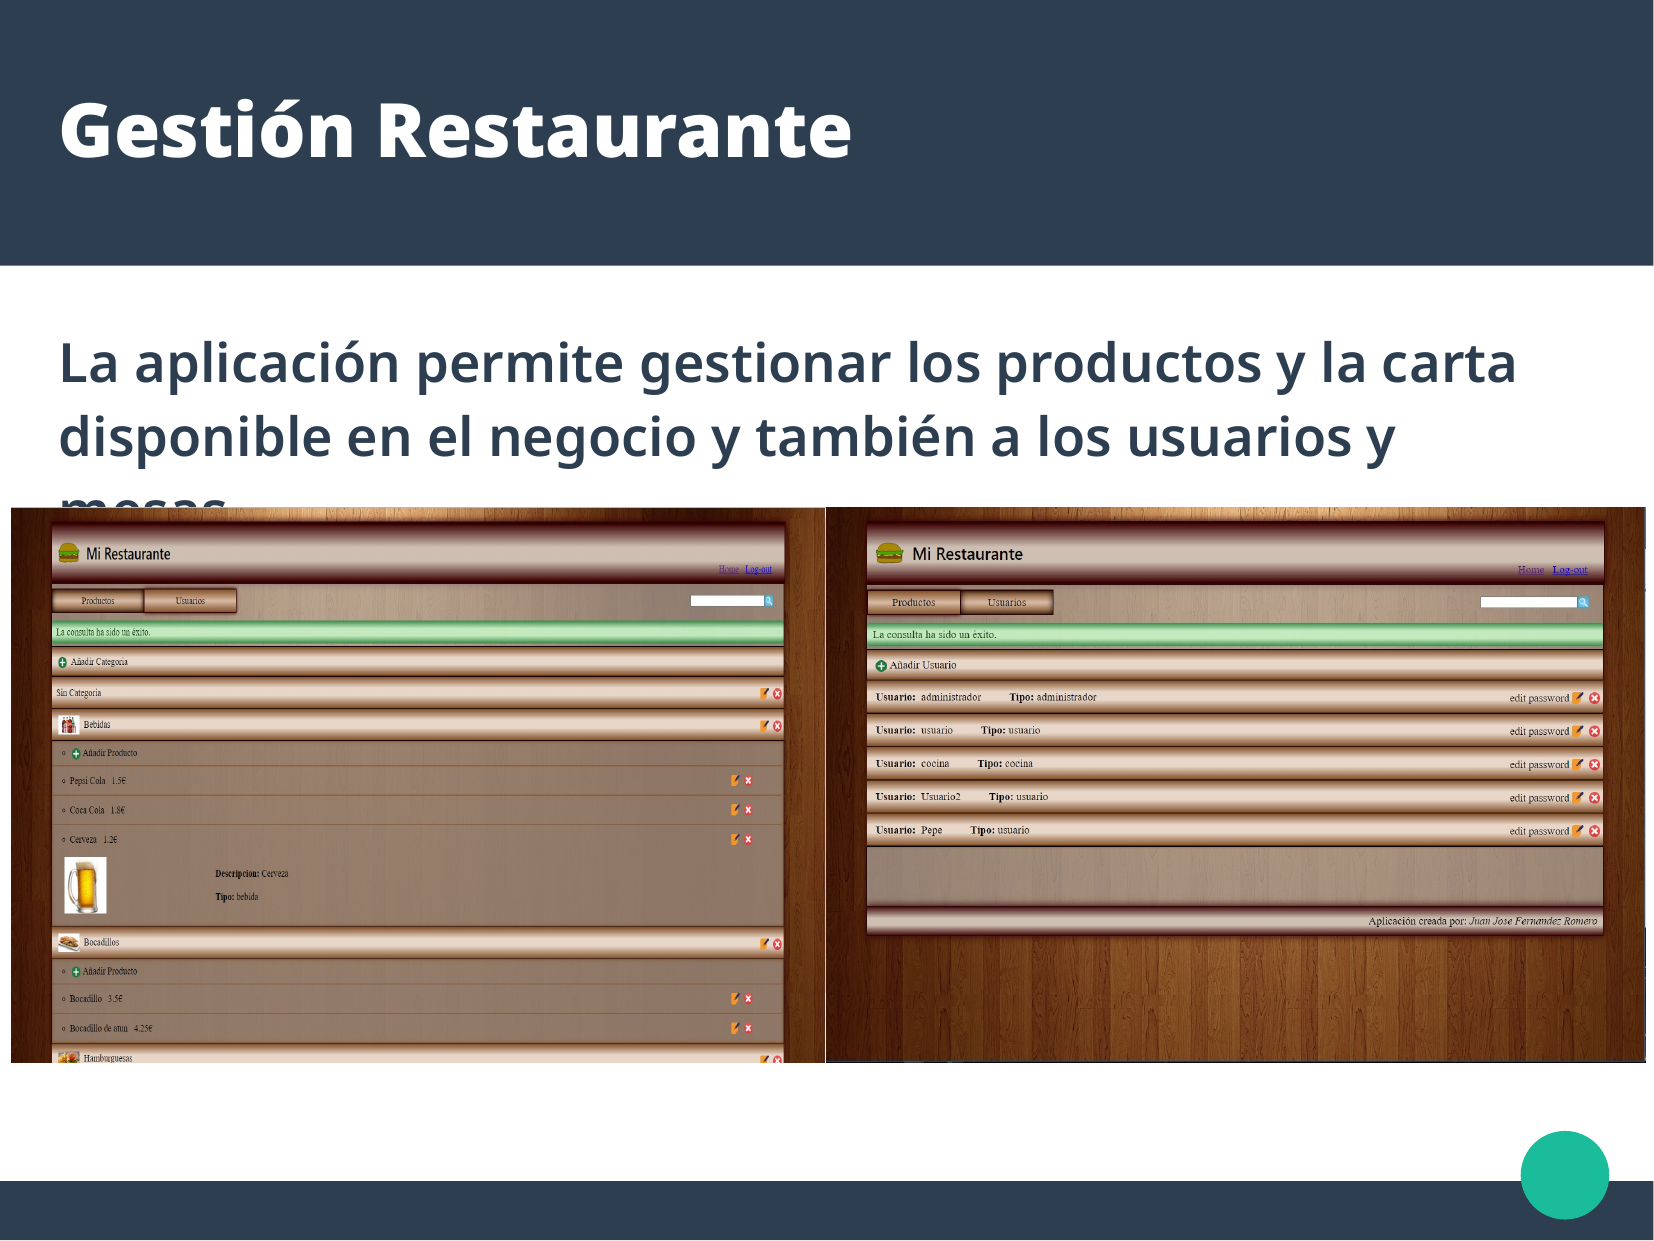

# Gestión Restaurante
La aplicación permite gestionar los productos y la carta disponible en el negocio y también a los usuarios y mesas.